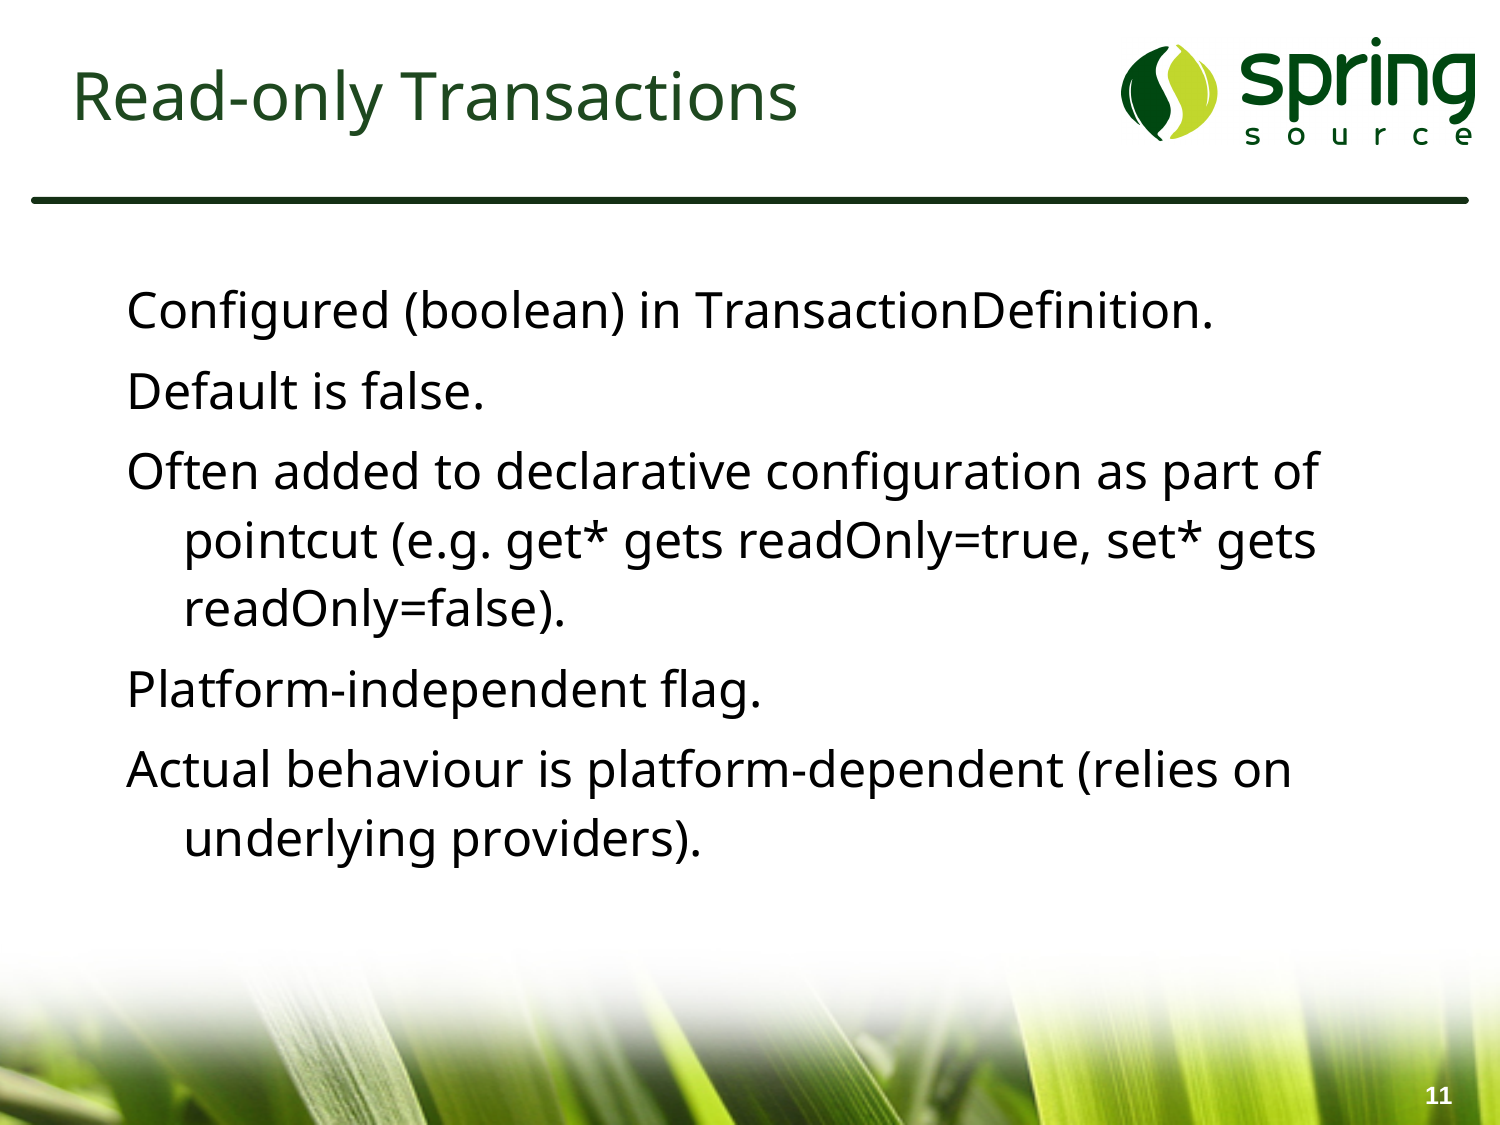

# Read-only Transactions
Configured (boolean) in TransactionDefinition.
Default is false.
Often added to declarative configuration as part of pointcut (e.g. get* gets readOnly=true, set* gets readOnly=false).
Platform-independent flag.
Actual behaviour is platform-dependent (relies on underlying providers).